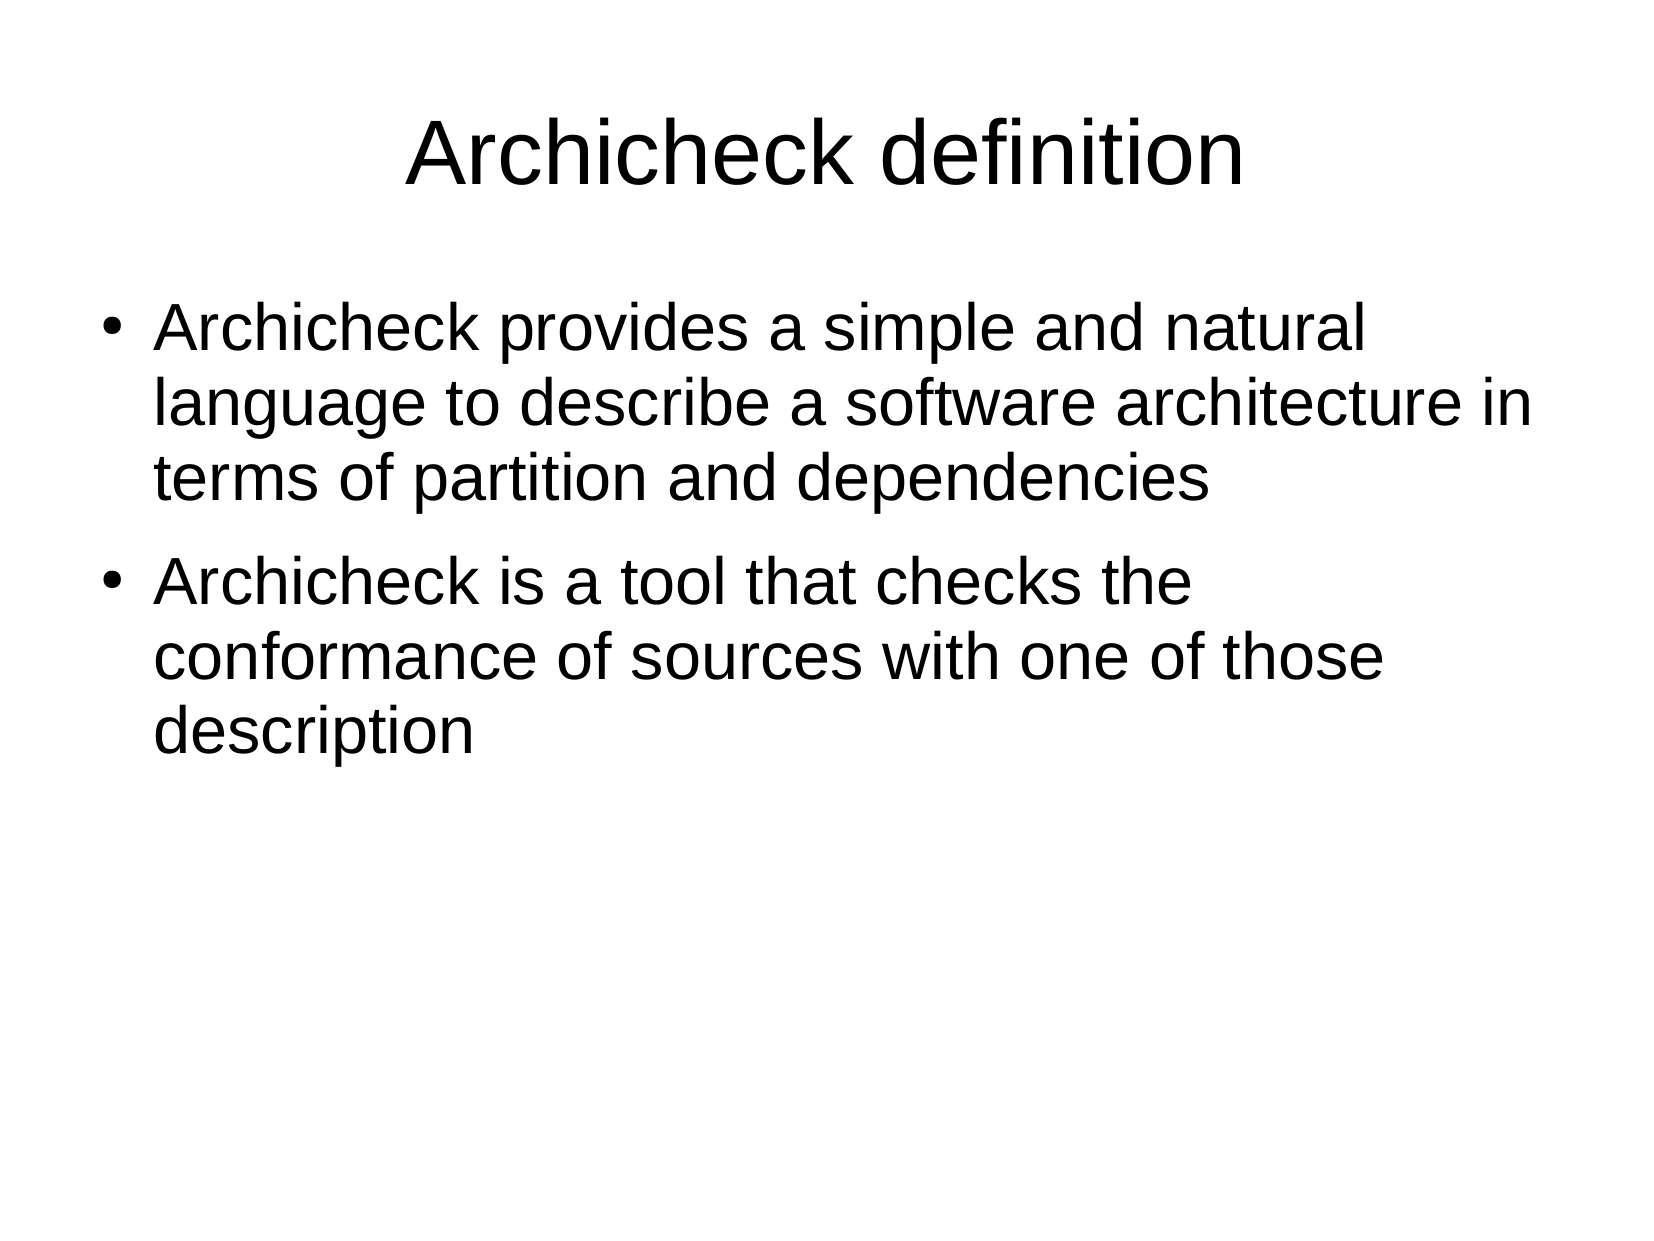

# Archicheck definition
Archicheck provides a simple and natural language to describe a software architecture in terms of partition and dependencies
Archicheck is a tool that checks the conformance of sources with one of those description